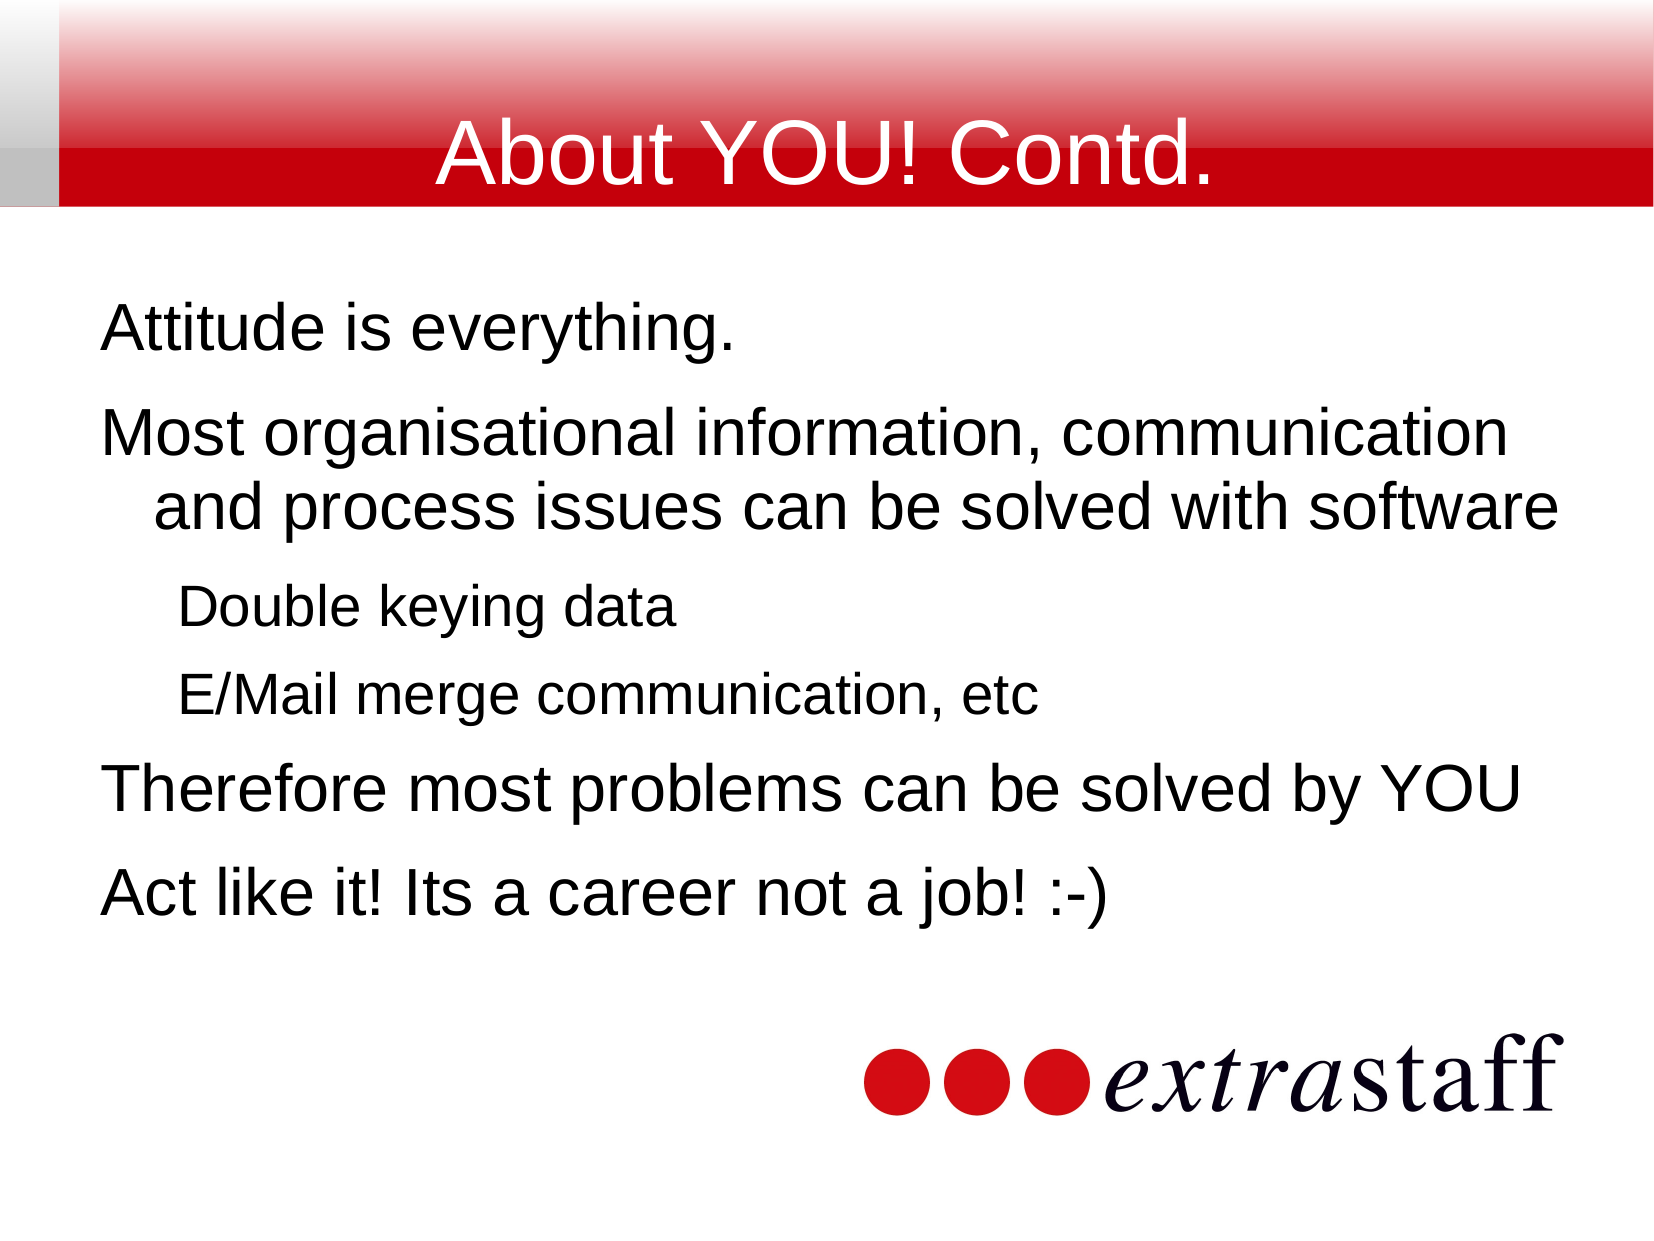

# About YOU! Contd.
Attitude is everything.
Most organisational information, communication and process issues can be solved with software
Double keying data
E/Mail merge communication, etc
Therefore most problems can be solved by YOU
Act like it! Its a career not a job! :-)